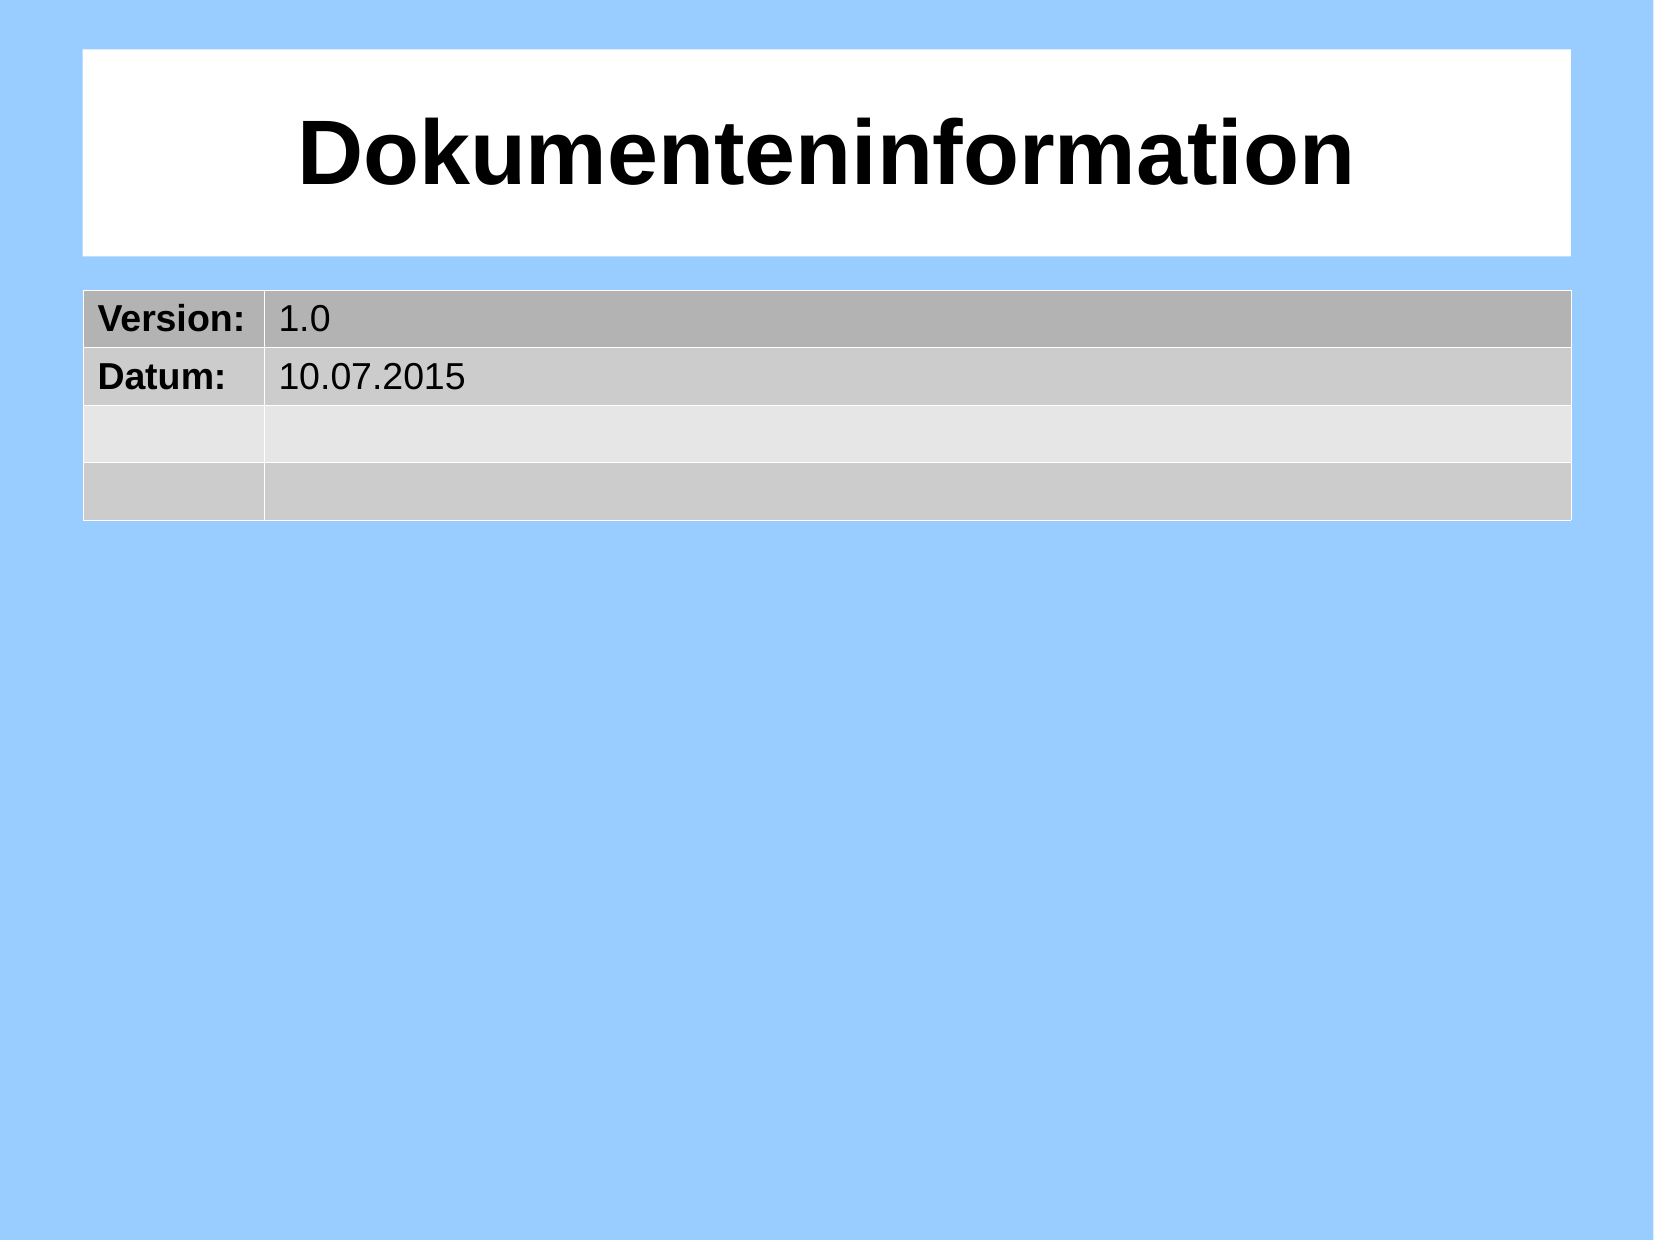

# Dokumenteninformation
| Version: | 1.0 |
| --- | --- |
| Datum: | 10.07.2015 |
| | |
| | |